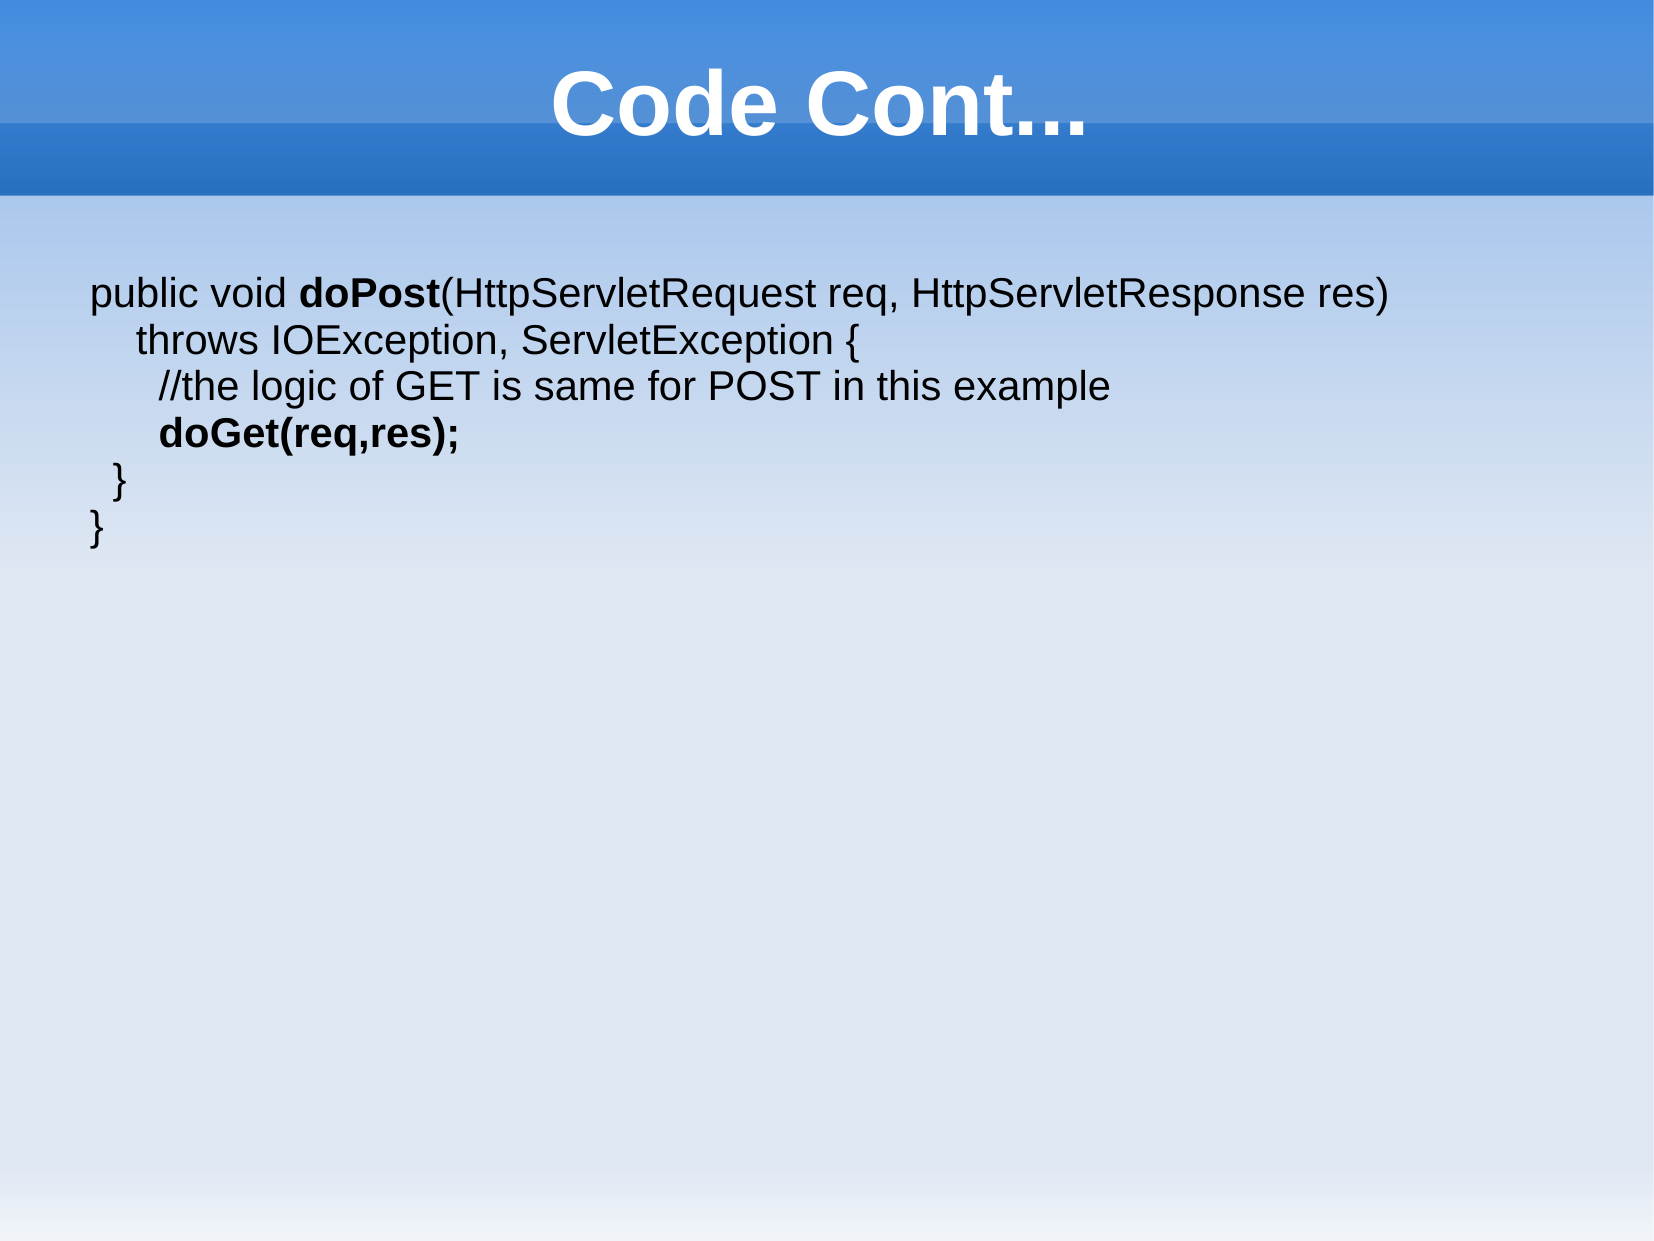

# Code Cont...
public void doPost(HttpServletRequest req, HttpServletResponse res)
 throws IOException, ServletException {
 //the logic of GET is same for POST in this example
 doGet(req,res);
 }
}